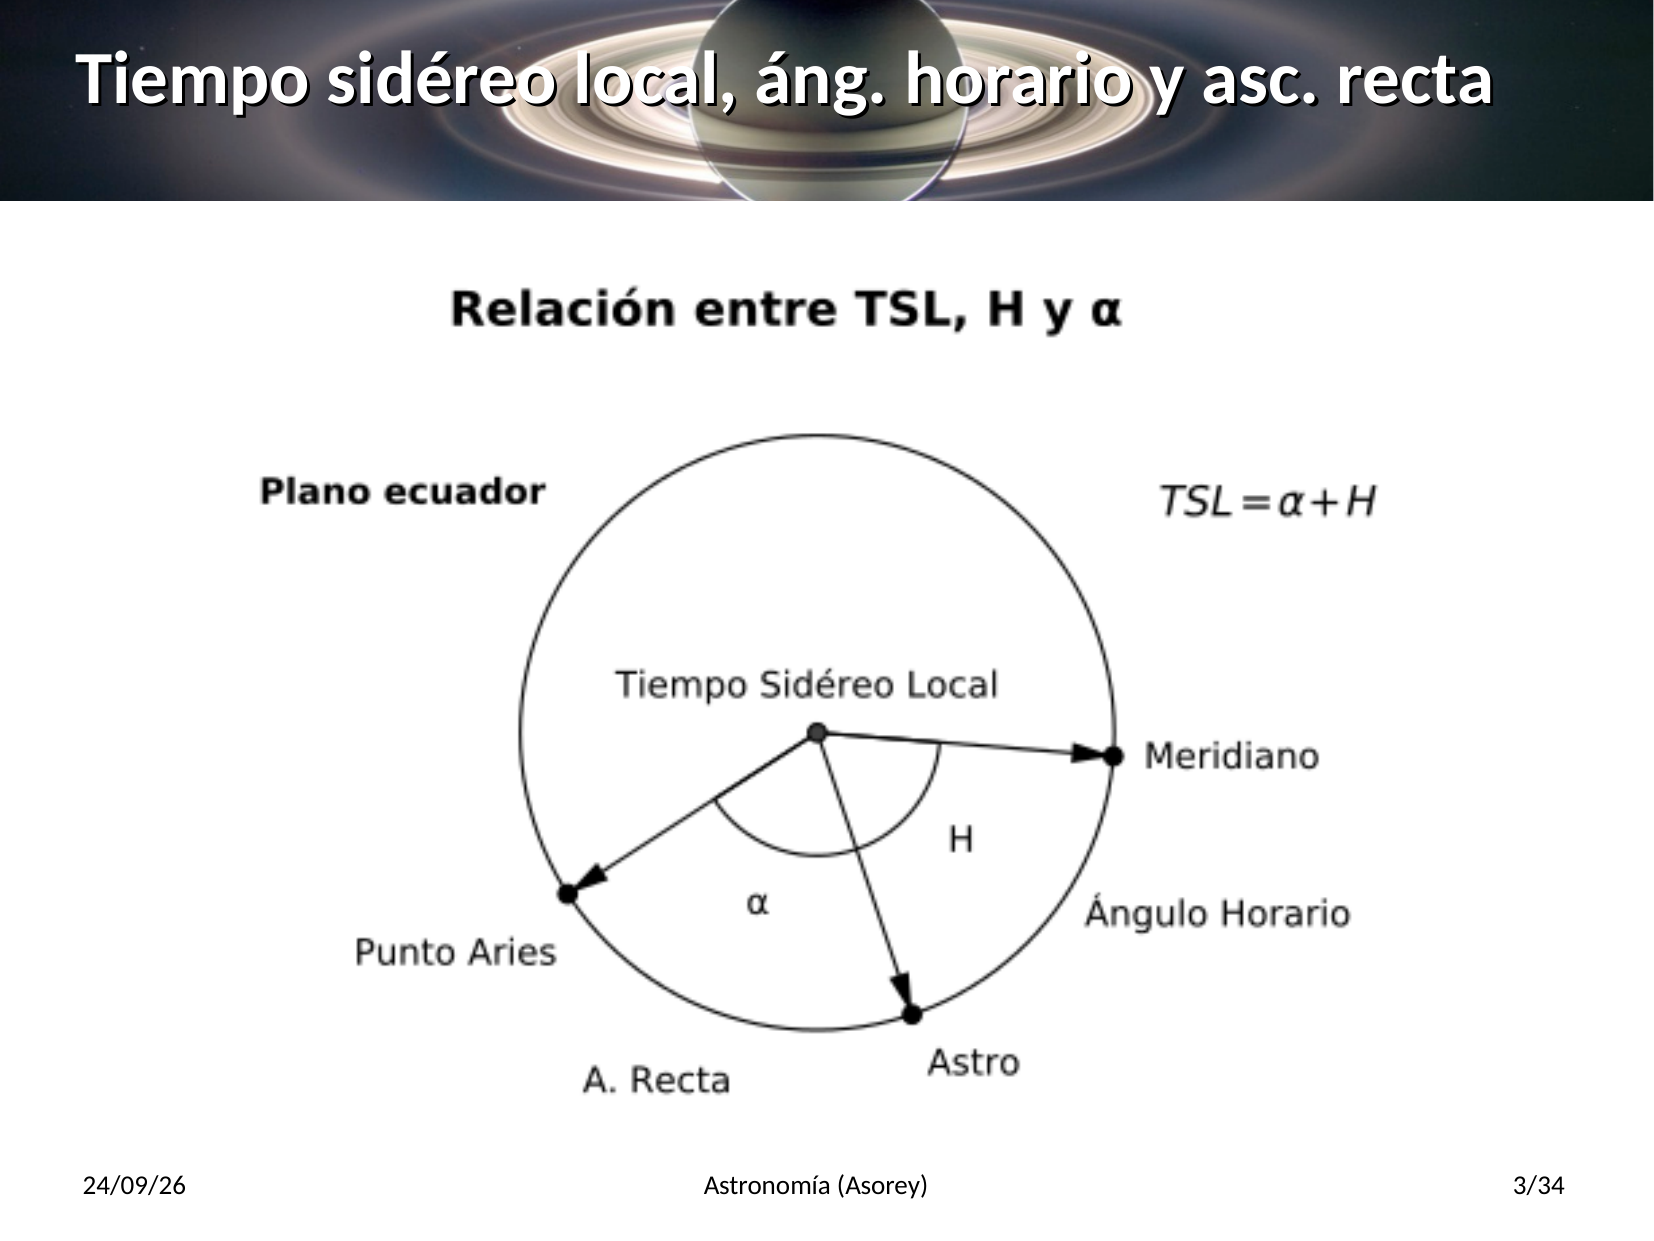

# Tiempo sidéreo local, áng. horario y asc. recta
Astronomía (Asorey)
3